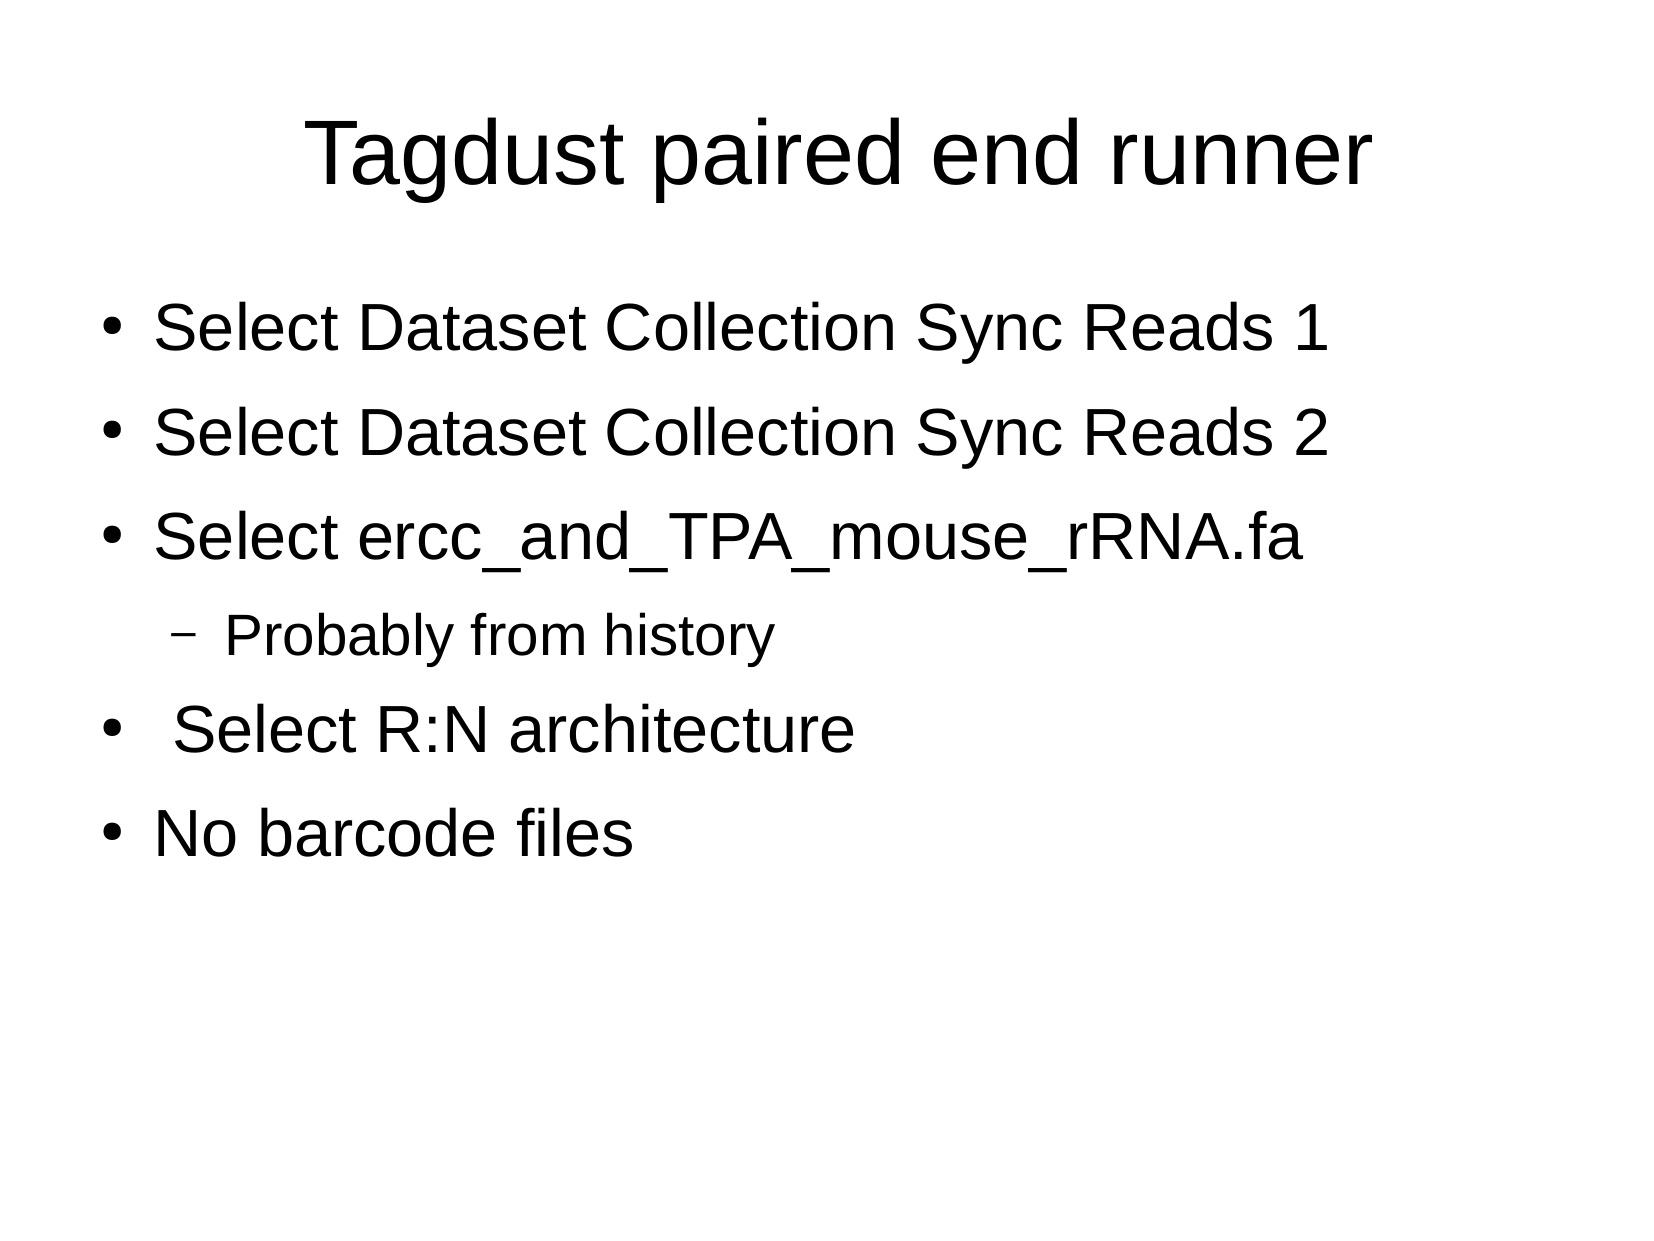

# Tagdust paired end runner
Select Dataset Collection Sync Reads 1
Select Dataset Collection Sync Reads 2
Select ercc_and_TPA_mouse_rRNA.fa
Probably from history
 Select R:N architecture
No barcode files